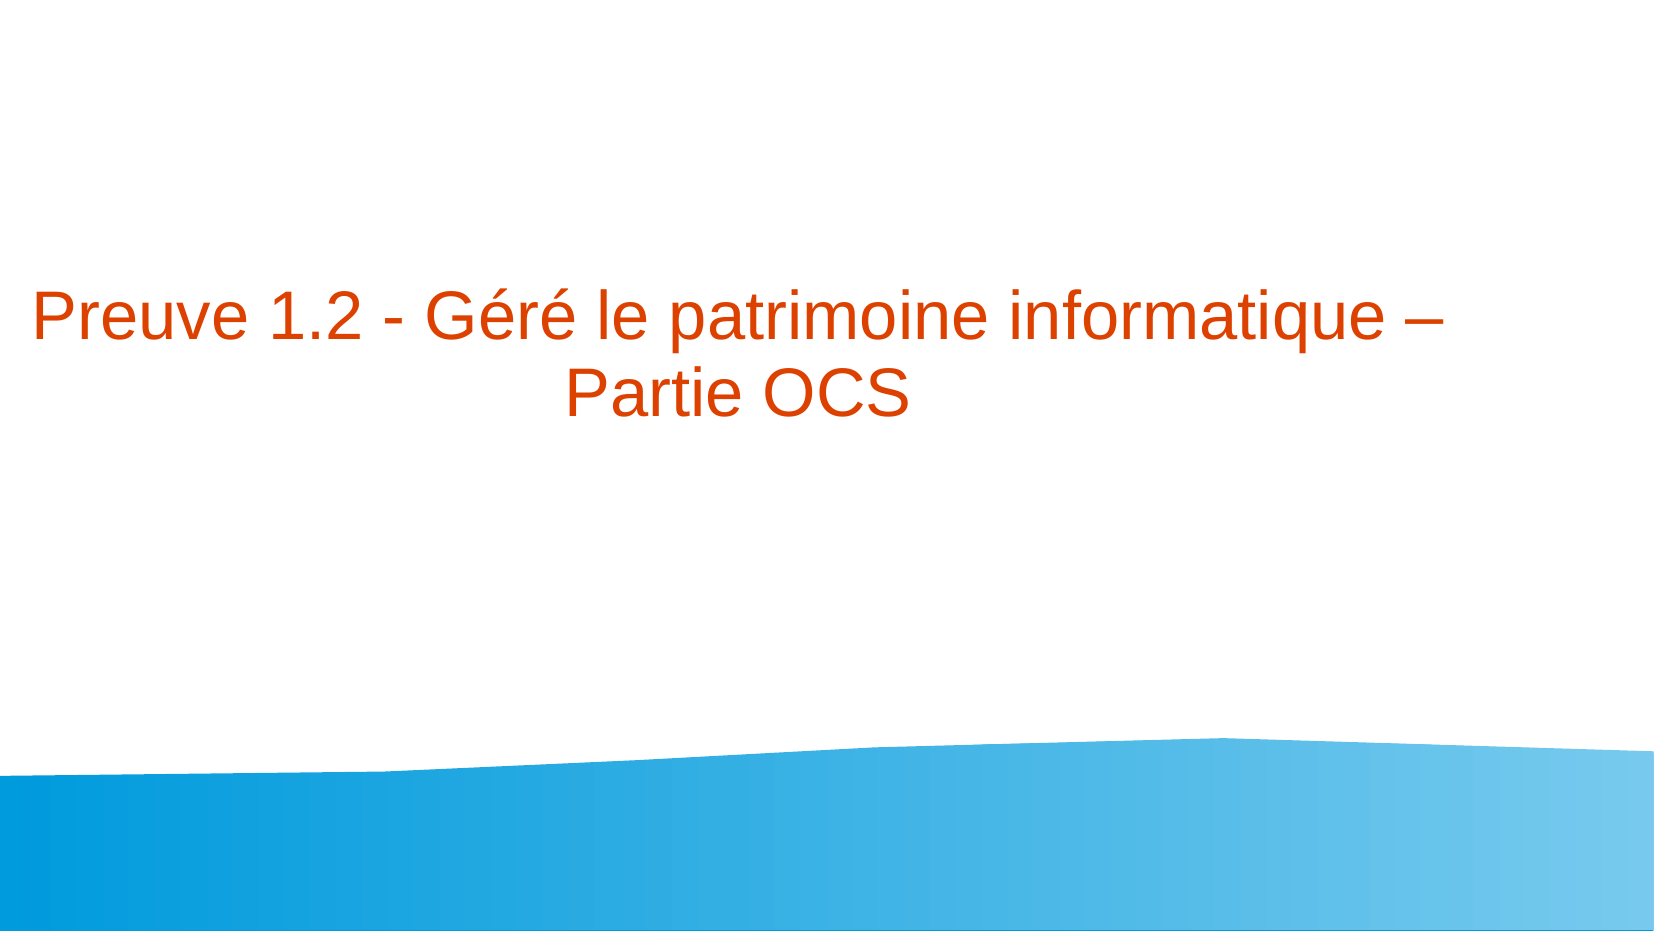

# Preuve 1.2 - Géré le patrimoine informatique – Partie OCS